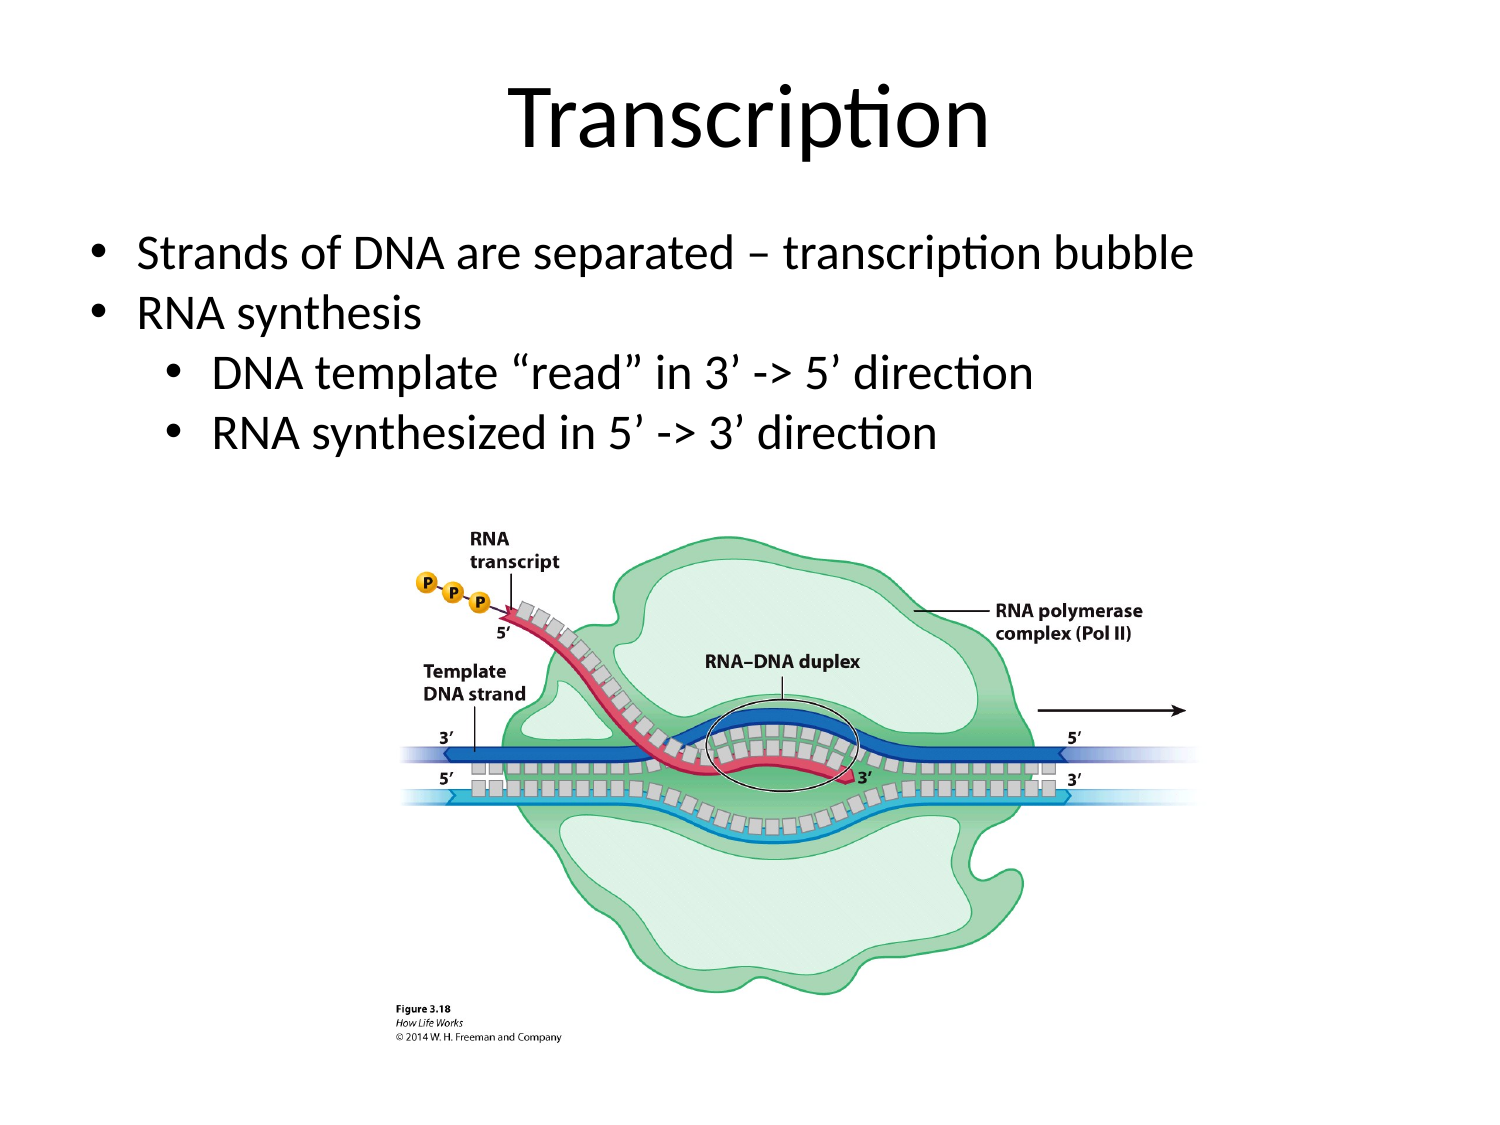

# Transcription
Strands of DNA are separated – transcription bubble
RNA synthesis
DNA template “read” in 3’ -> 5’ direction
RNA synthesized in 5’ -> 3’ direction